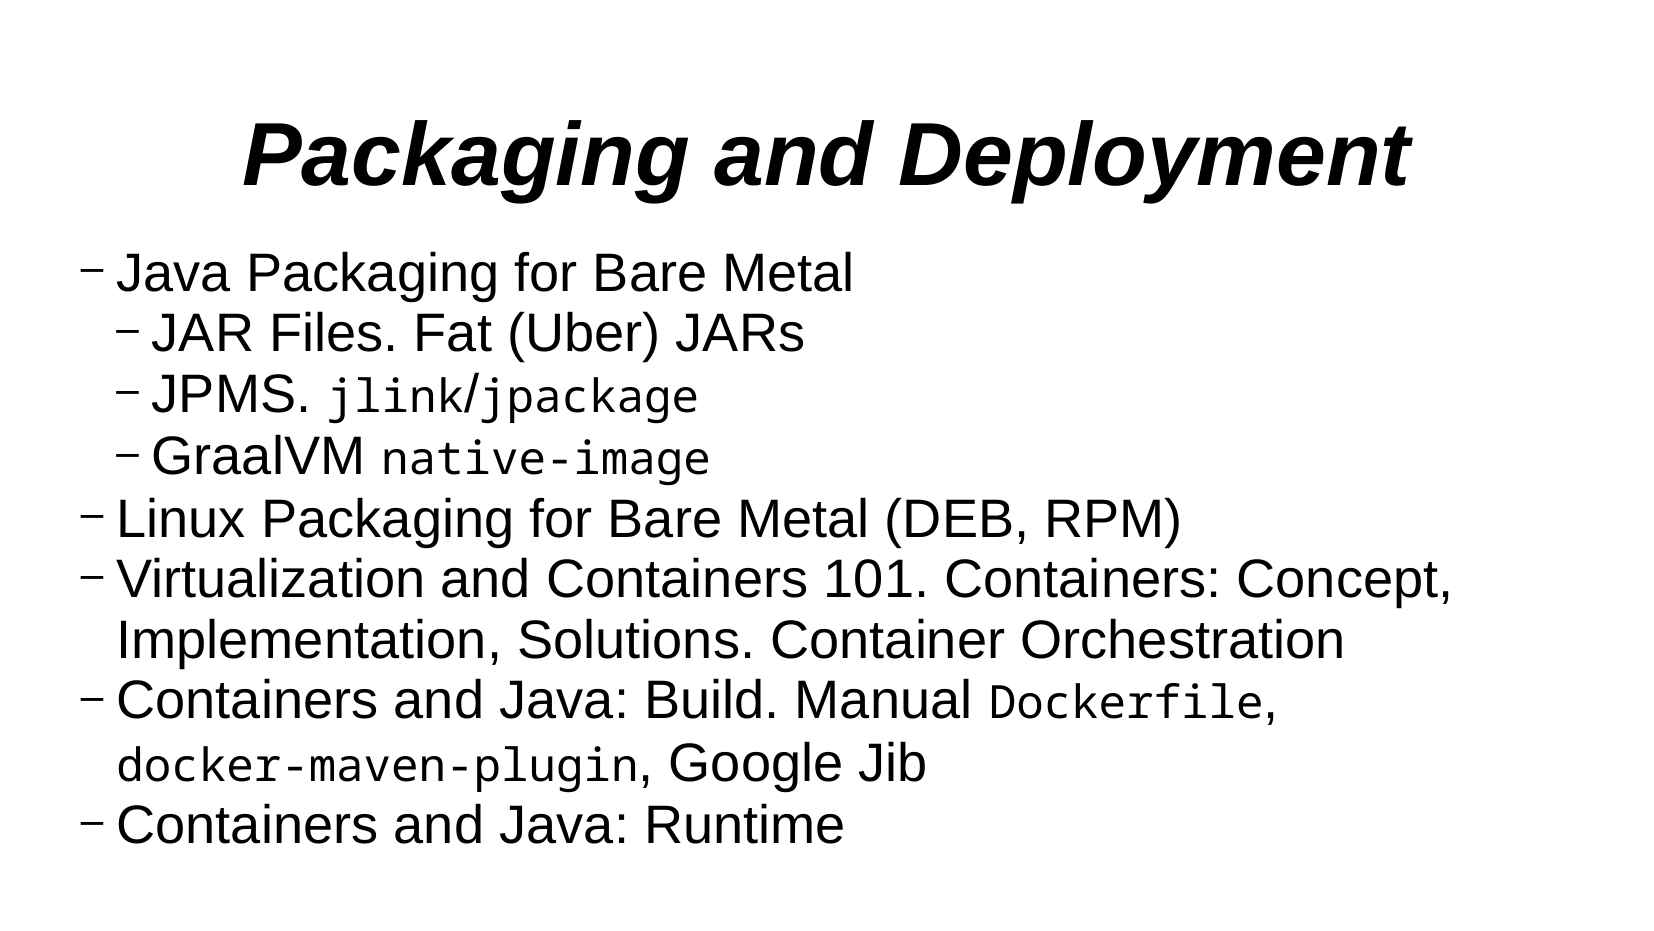

# Packaging and Deployment
Java Packaging for Bare Metal
JAR Files. Fat (Uber) JARs
JPMS. jlink/jpackage
GraalVM native-image
Linux Packaging for Bare Metal (DEB, RPM)
Virtualization and Containers 101. Containers: Concept, Implementation, Solutions. Container Orchestration
Containers and Java: Build. Manual Dockerfile,
docker-maven-plugin, Google Jib
Containers and Java: Runtime